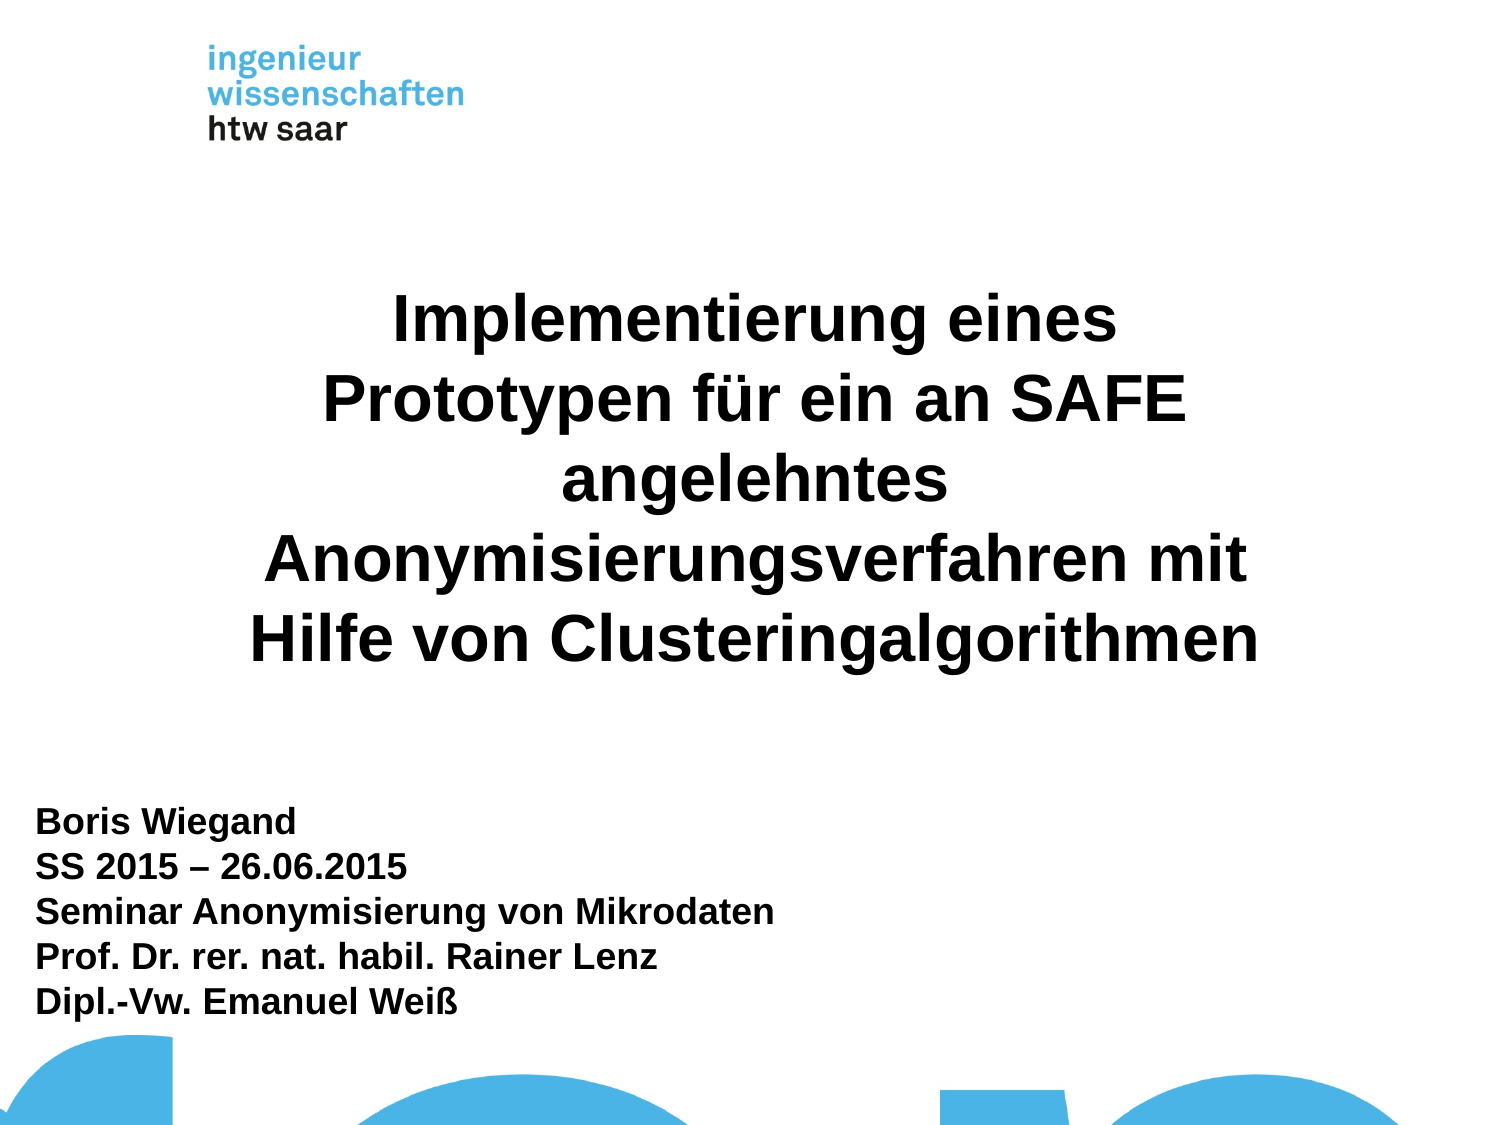

Implementierung eines Prototypen für ein an SAFE angelehntes Anonymisierungsverfahren mit Hilfe von Clusteringalgorithmen
Boris Wiegand
SS 2015 – 26.06.2015
Seminar Anonymisierung von Mikrodaten
Prof. Dr. rer. nat. habil. Rainer Lenz
Dipl.-Vw. Emanuel Weiß